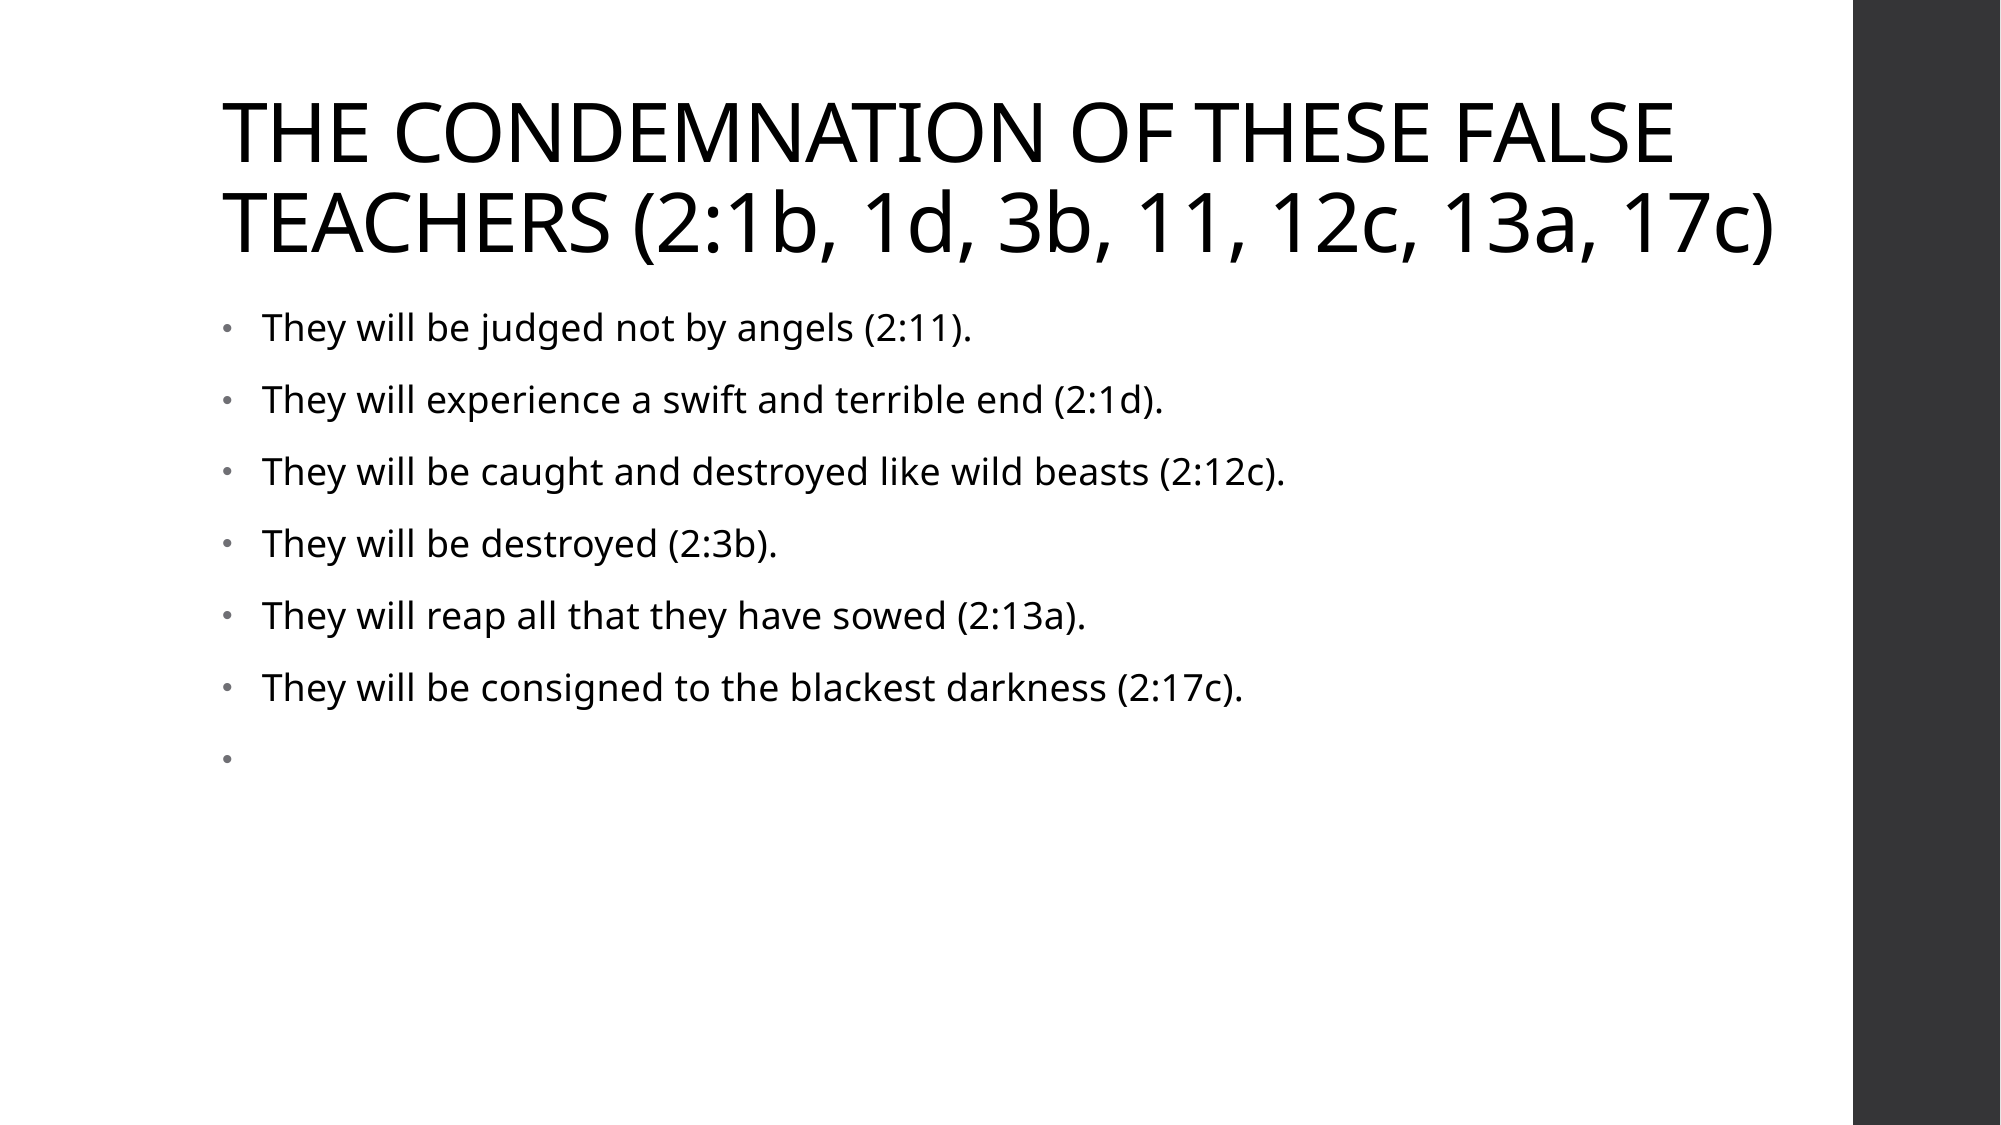

# THE CONDEMNATION OF THESE FALSE TEACHERS (2:1b, 1d, 3b, 11, 12c, 13a, 17c)
 They will be judged not by angels (2:11).
 They will experience a swift and terrible end (2:1d).
 They will be caught and destroyed like wild beasts (2:12c).
 They will be destroyed (2:3b).
 They will reap all that they have sowed (2:13a).
 They will be consigned to the blackest darkness (2:17c).